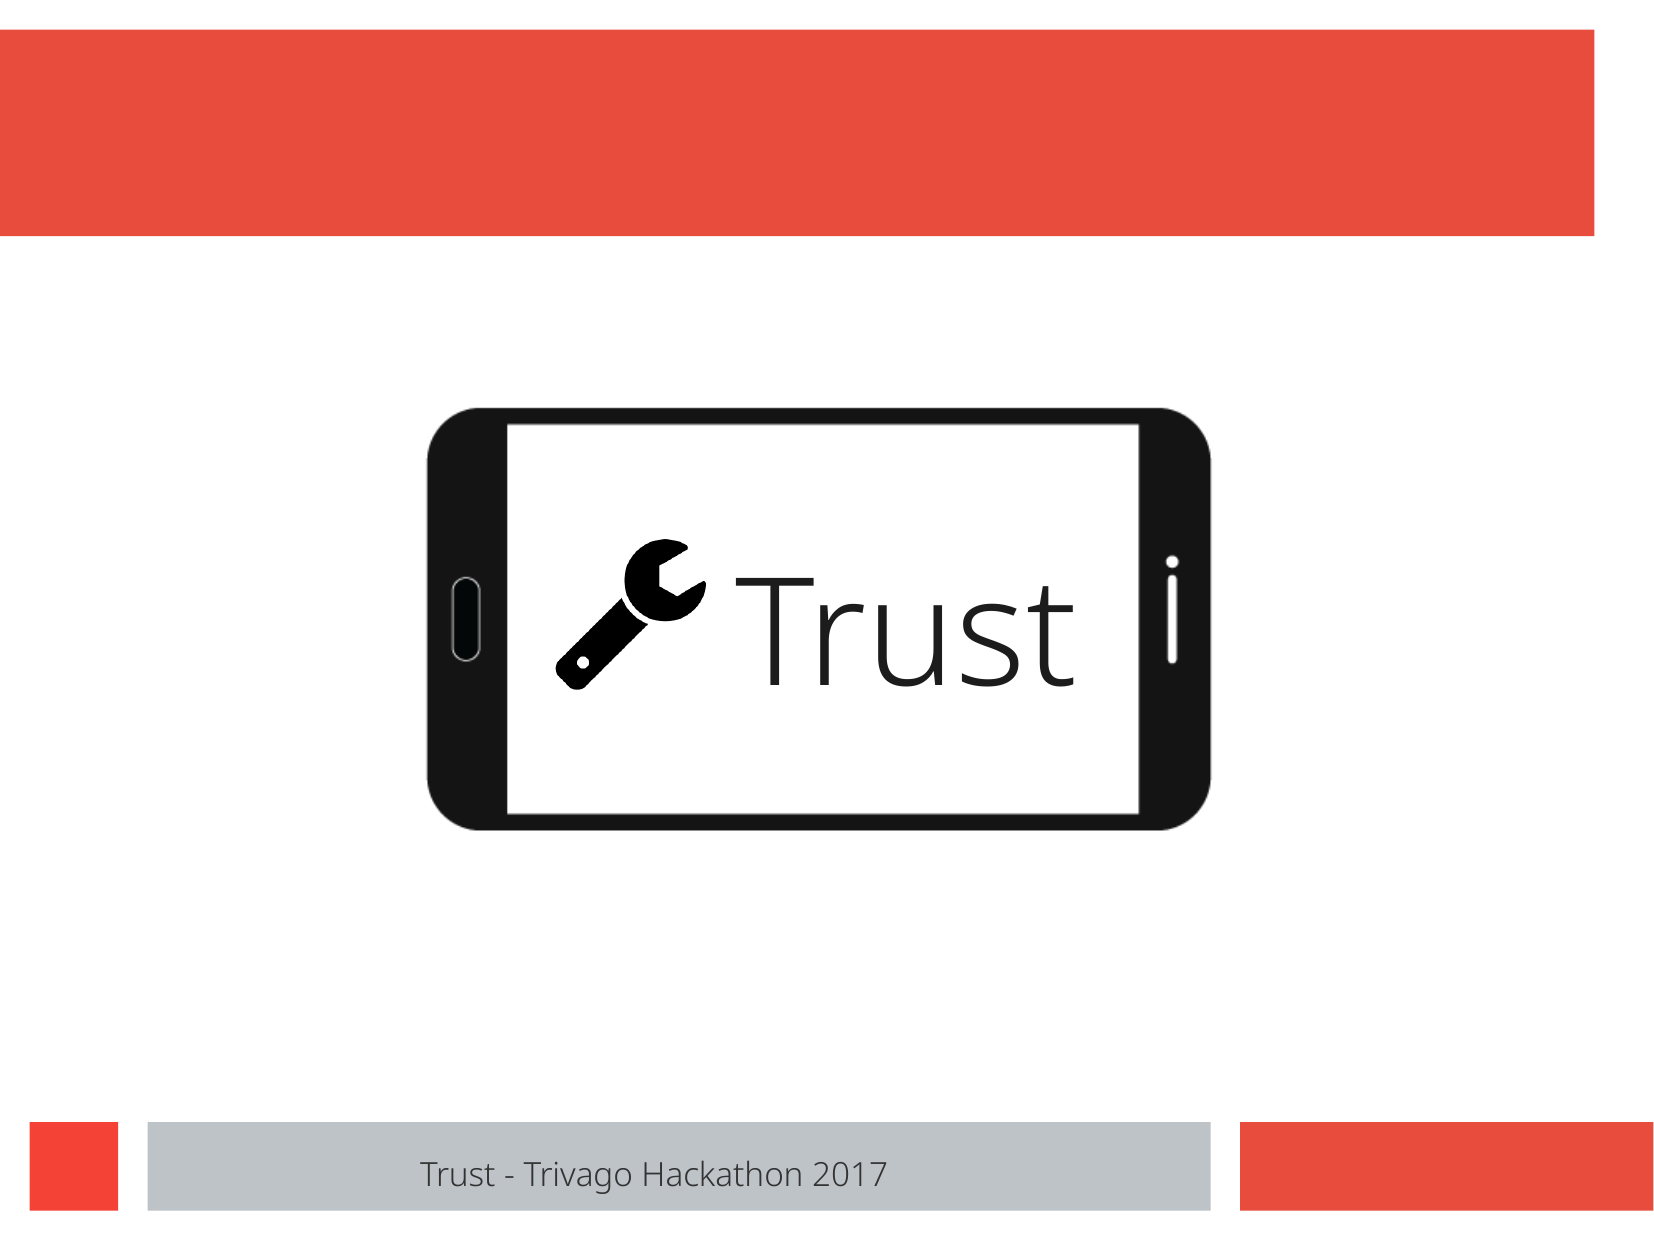

# Trust
Trust - Trivago Hackathon 2017